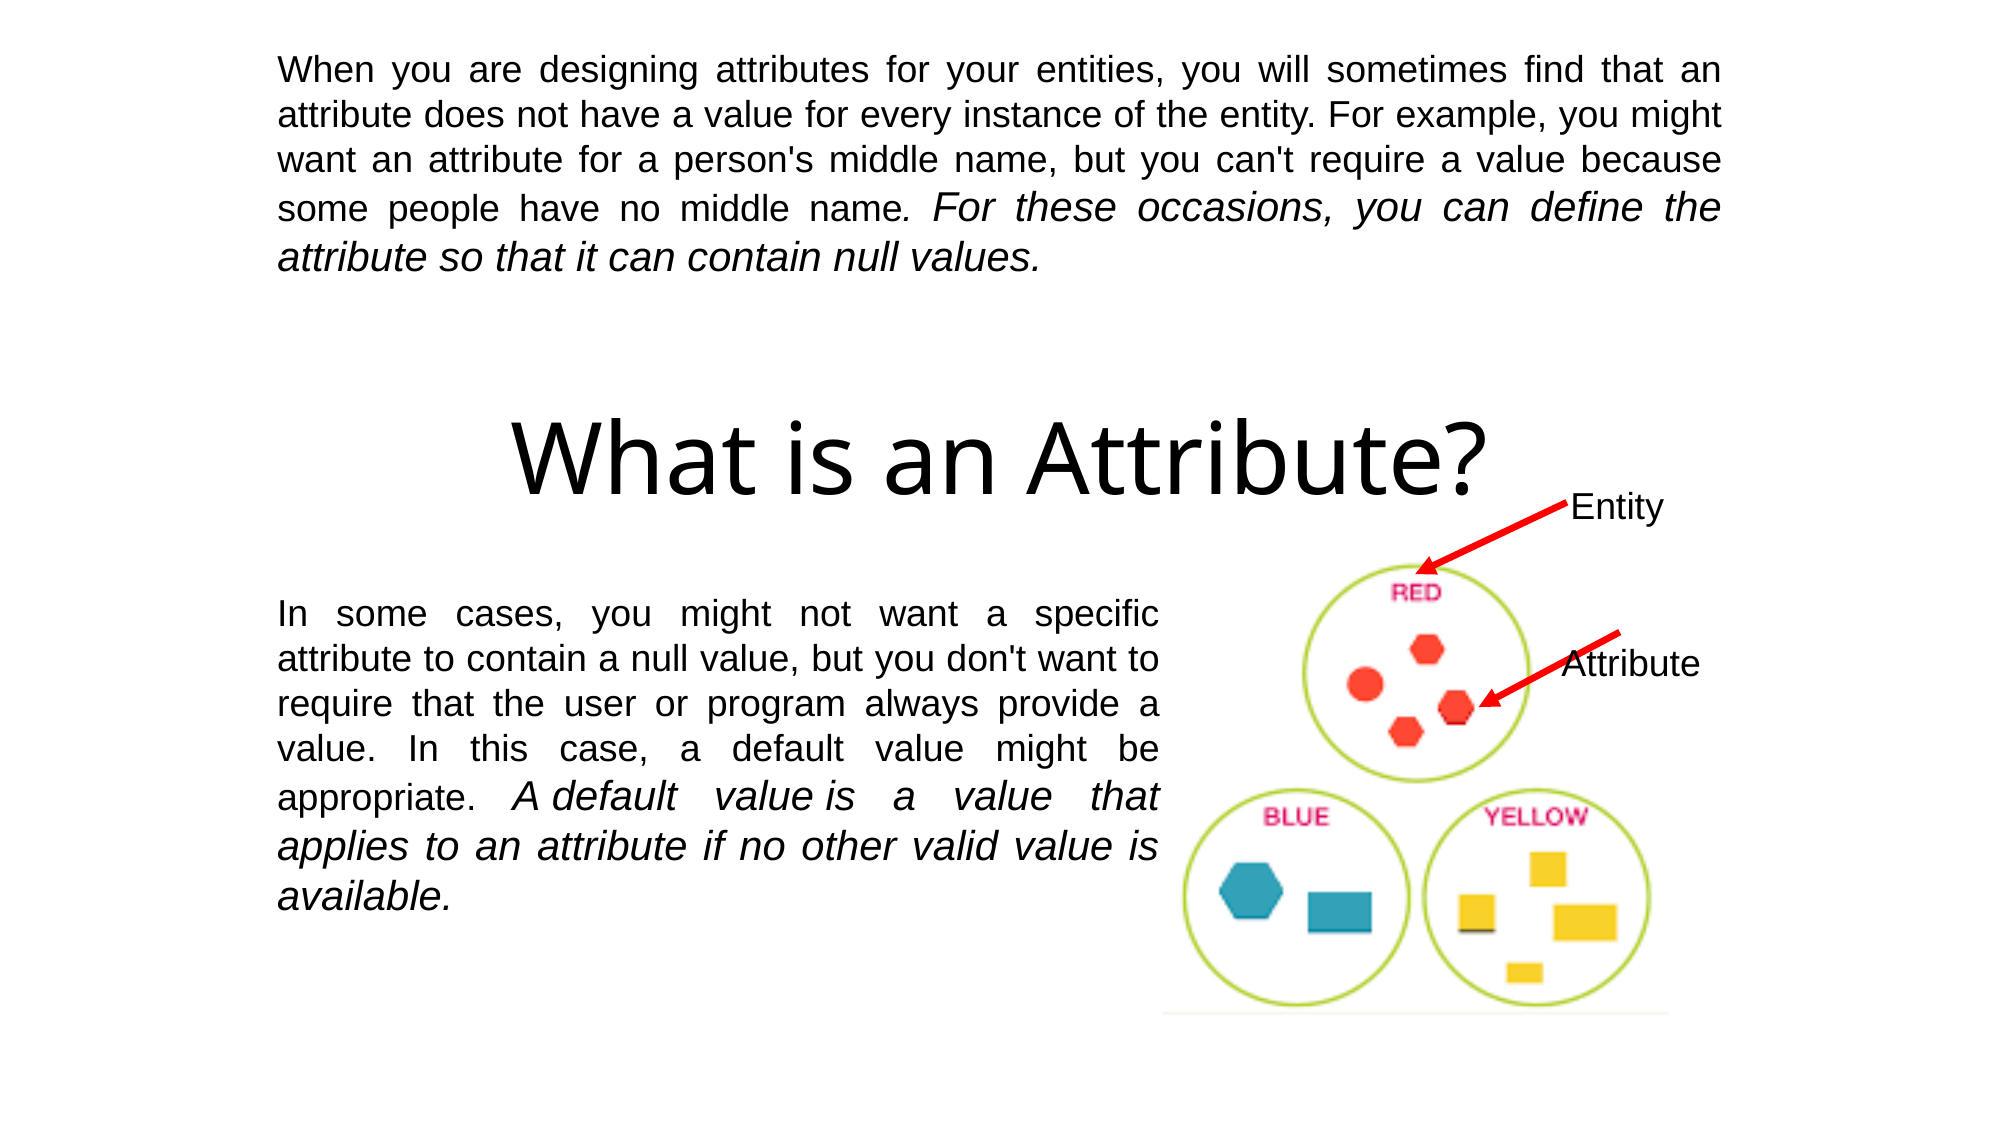

When you are designing attributes for your entities, you will sometimes find that an attribute does not have a value for every instance of the entity. For example, you might want an attribute for a person's middle name, but you can't require a value because some people have no middle name. For these occasions, you can define the attribute so that it can contain null values.
What is an Attribute?
Entity
Attribute
In some cases, you might not want a specific attribute to contain a null value, but you don't want to require that the user or program always provide a value. In this case, a default value might be appropriate. A default value is a value that applies to an attribute if no other valid value is available.